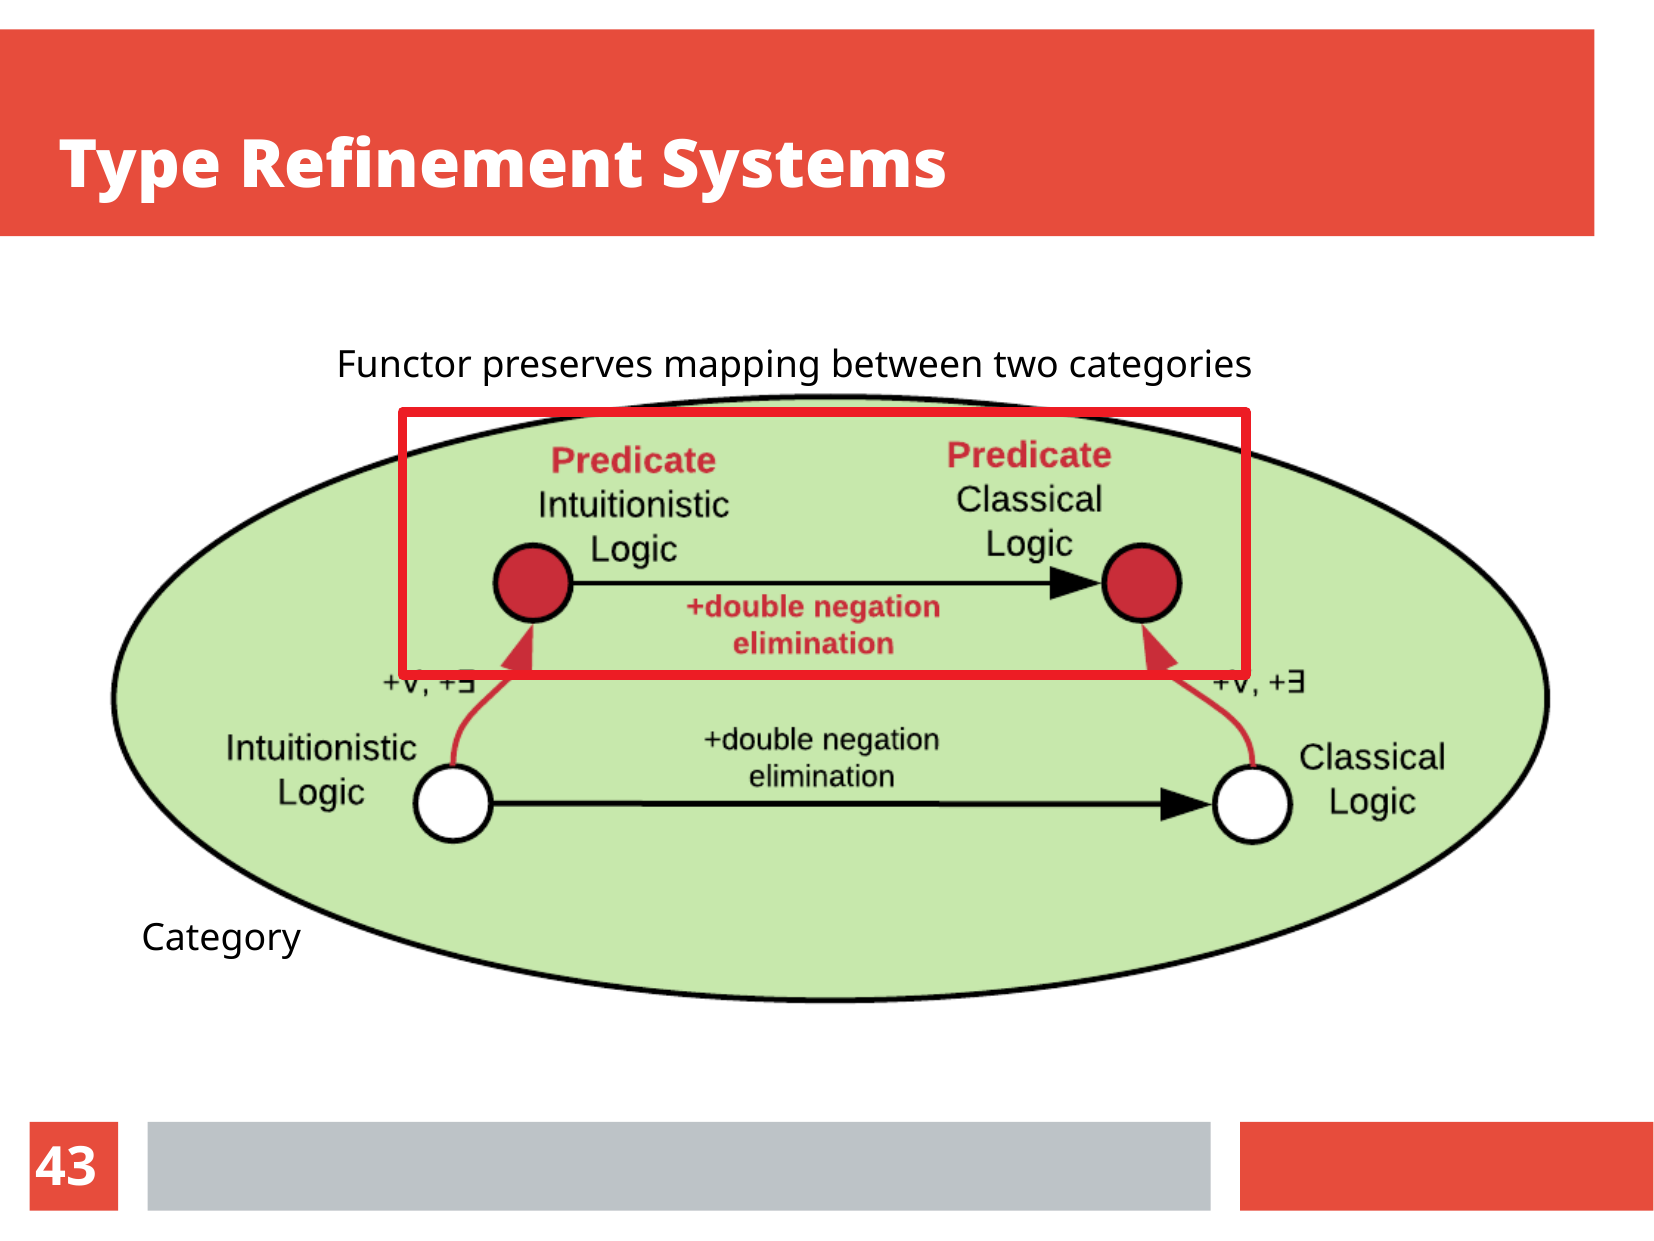

# Type Refinement Systems
Functor preserves mapping between two categories
Category
43
75